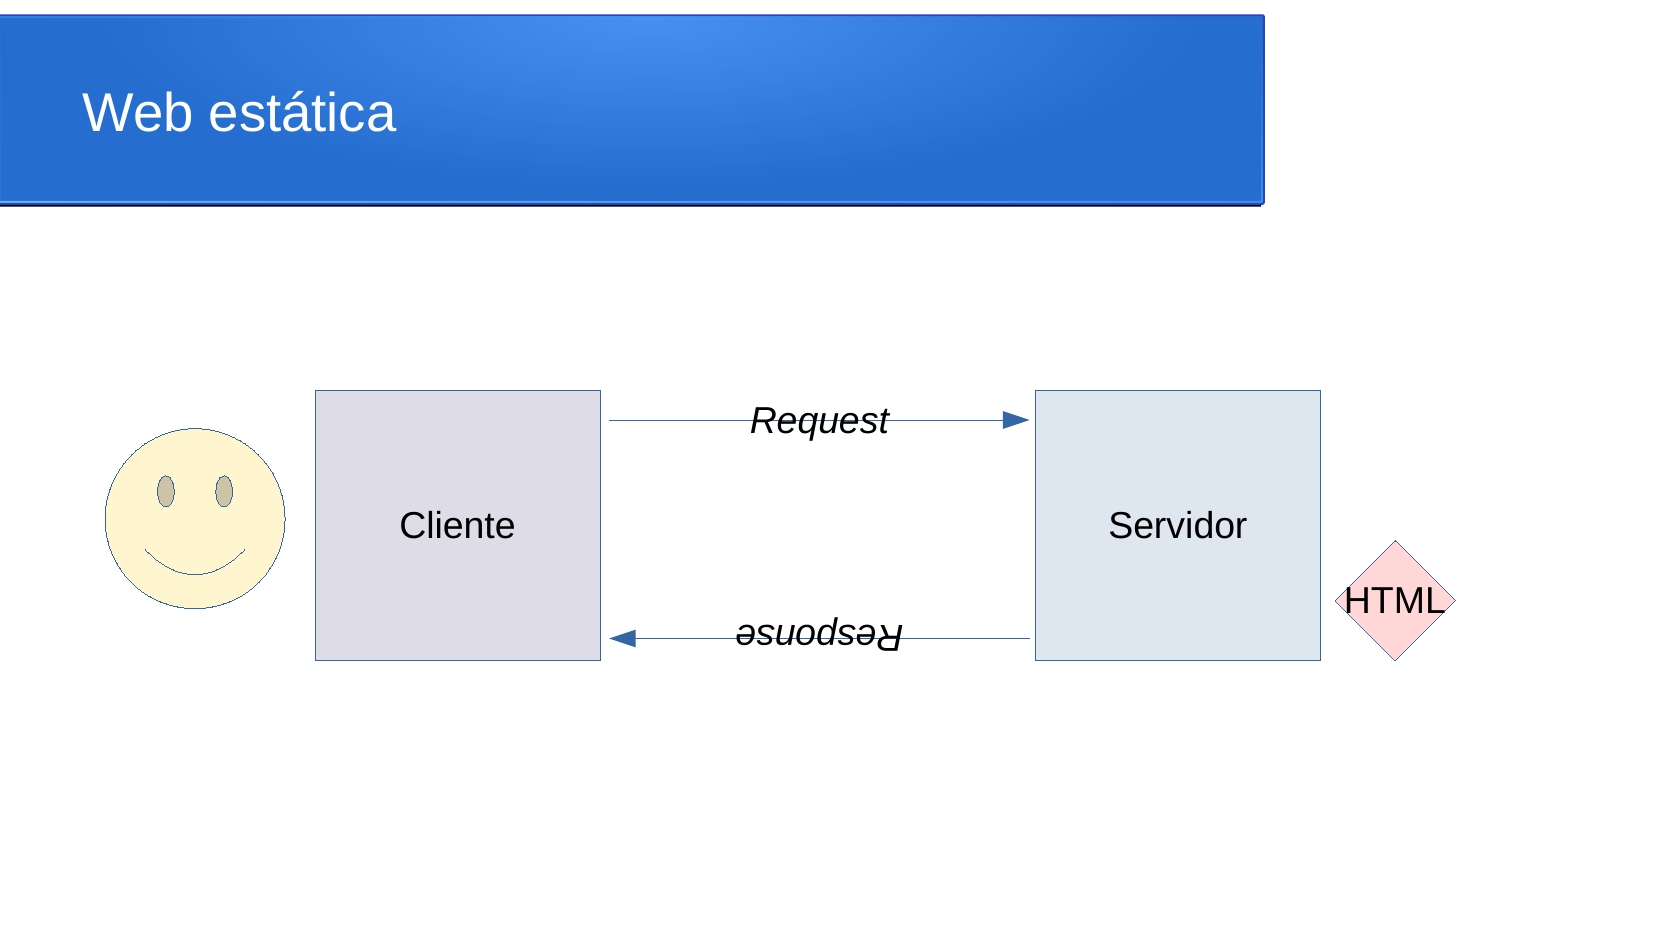

# Web estática
Cliente
Servidor
Request
HTML
Response